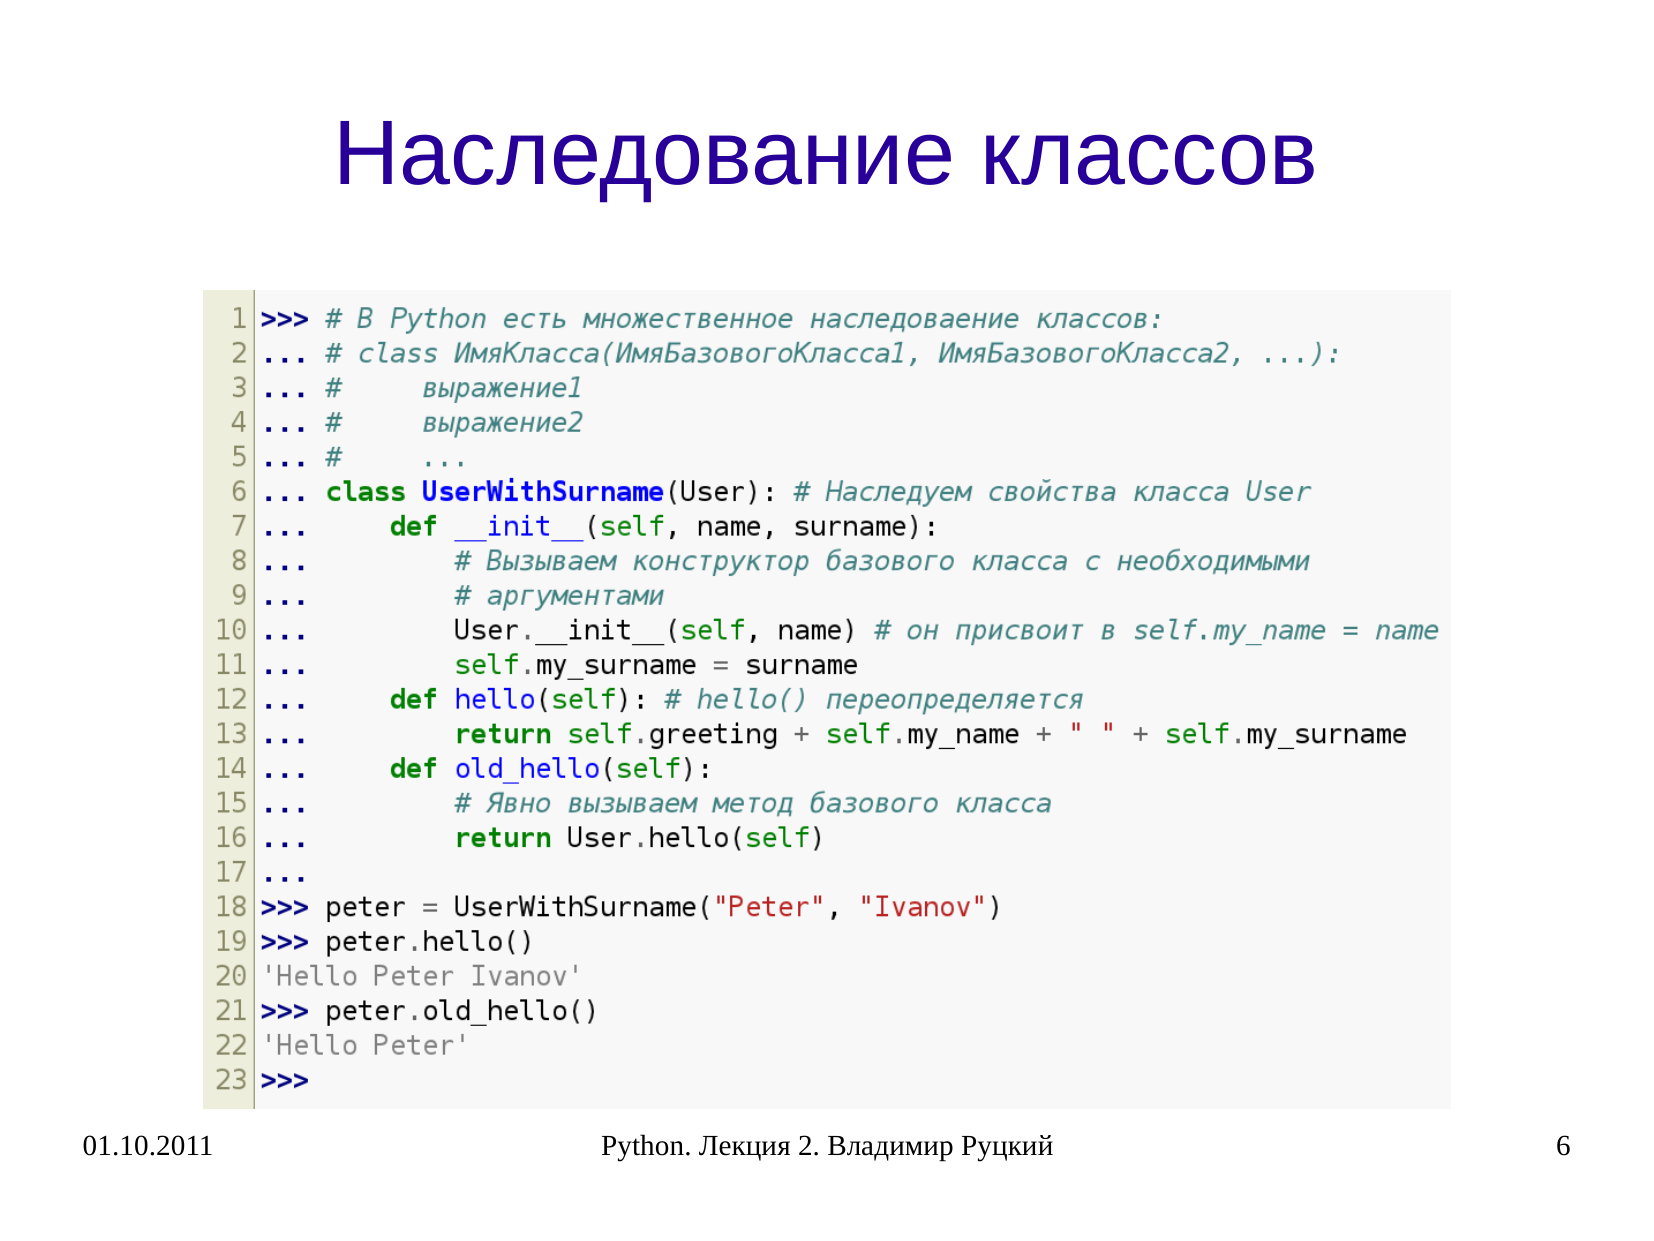

# Наследование классов
01.10.2011
Python. Лекция 2. Владимир Руцкий
6